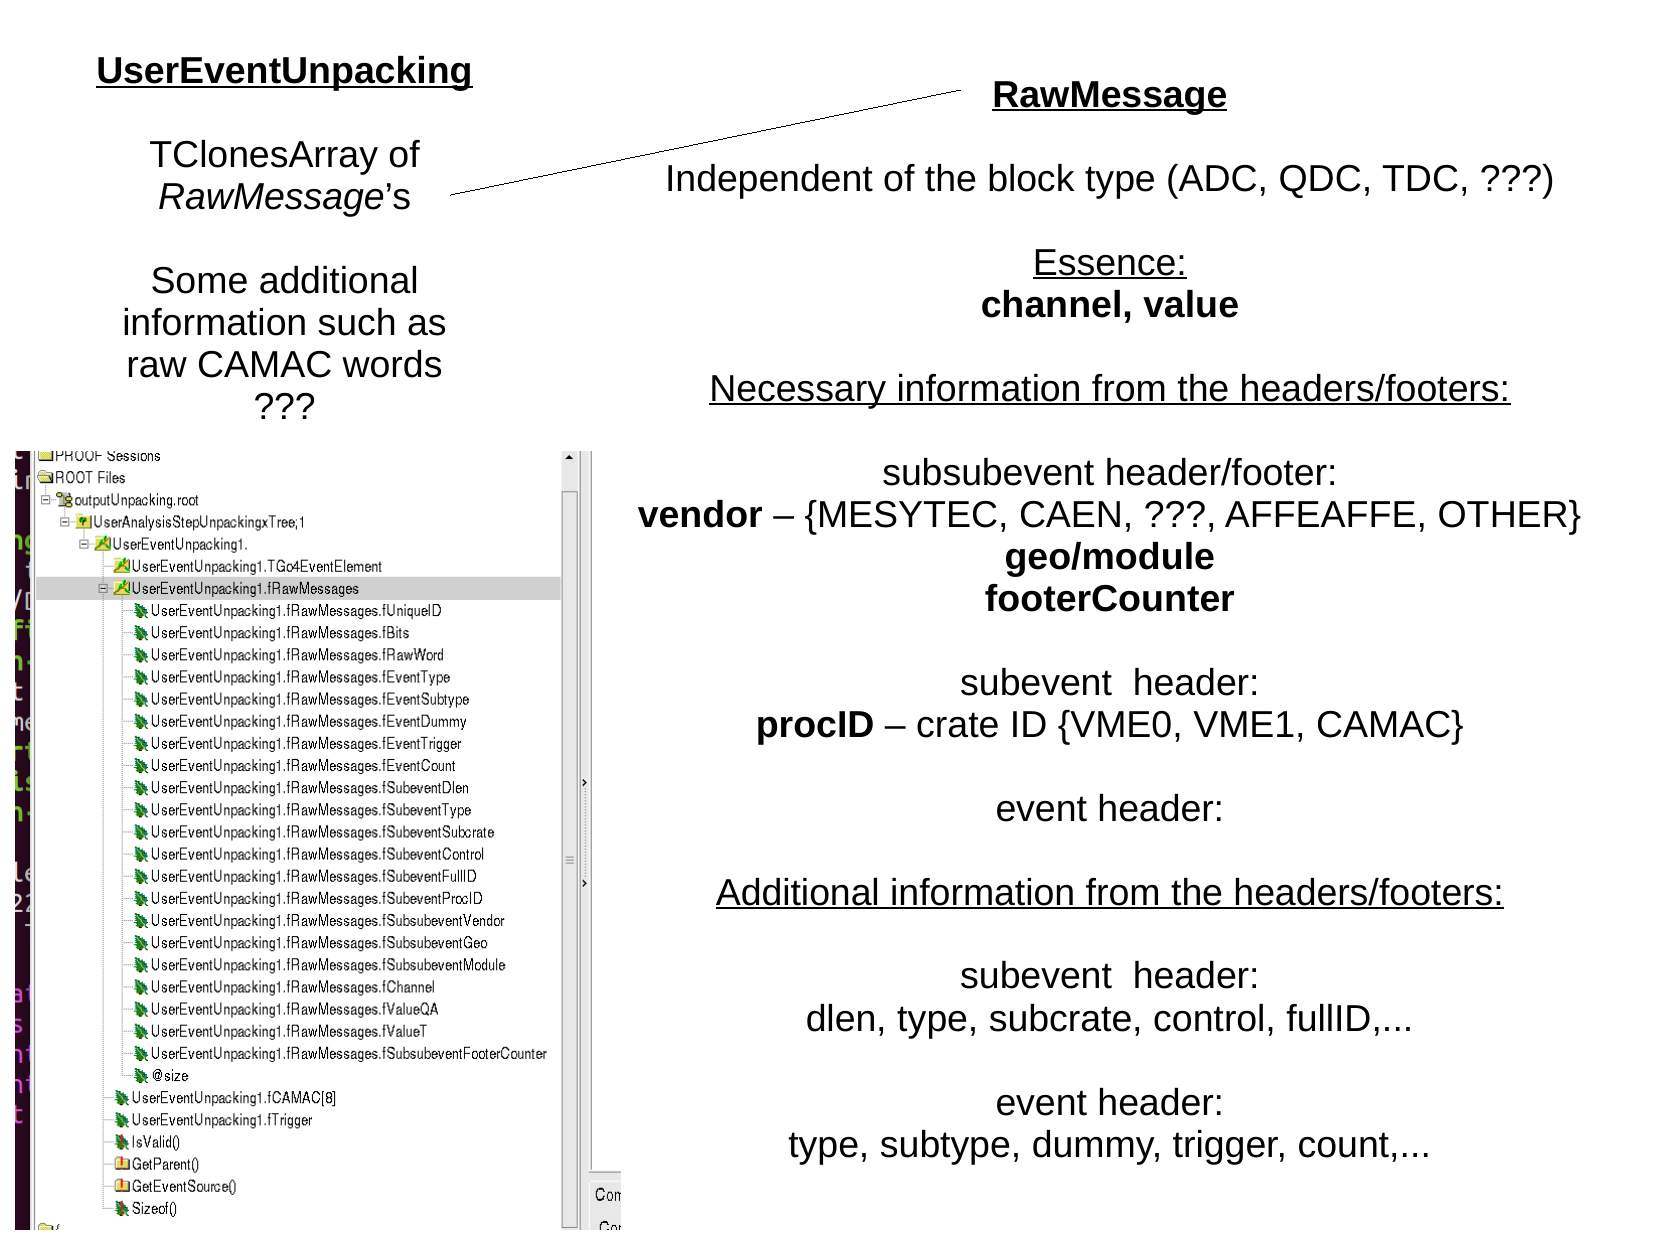

UserEventUnpacking
TClonesArray of RawMessage’s
Some additional information such as
raw CAMAC words
???
RawMessage
Independent of the block type (ADC, QDC, TDC, ???)
Essence:
channel, value
Necessary information from the headers/footers:
subsubevent header/footer:
vendor – {MESYTEC, CAEN, ???, AFFEAFFE, OTHER}
geo/module
footerCounter
subevent header:
procID – crate ID {VME0, VME1, CAMAC}
event header:
Additional information from the headers/footers:
subevent header:
dlen, type, subcrate, control, fullID,...
event header:
type, subtype, dummy, trigger, count,...